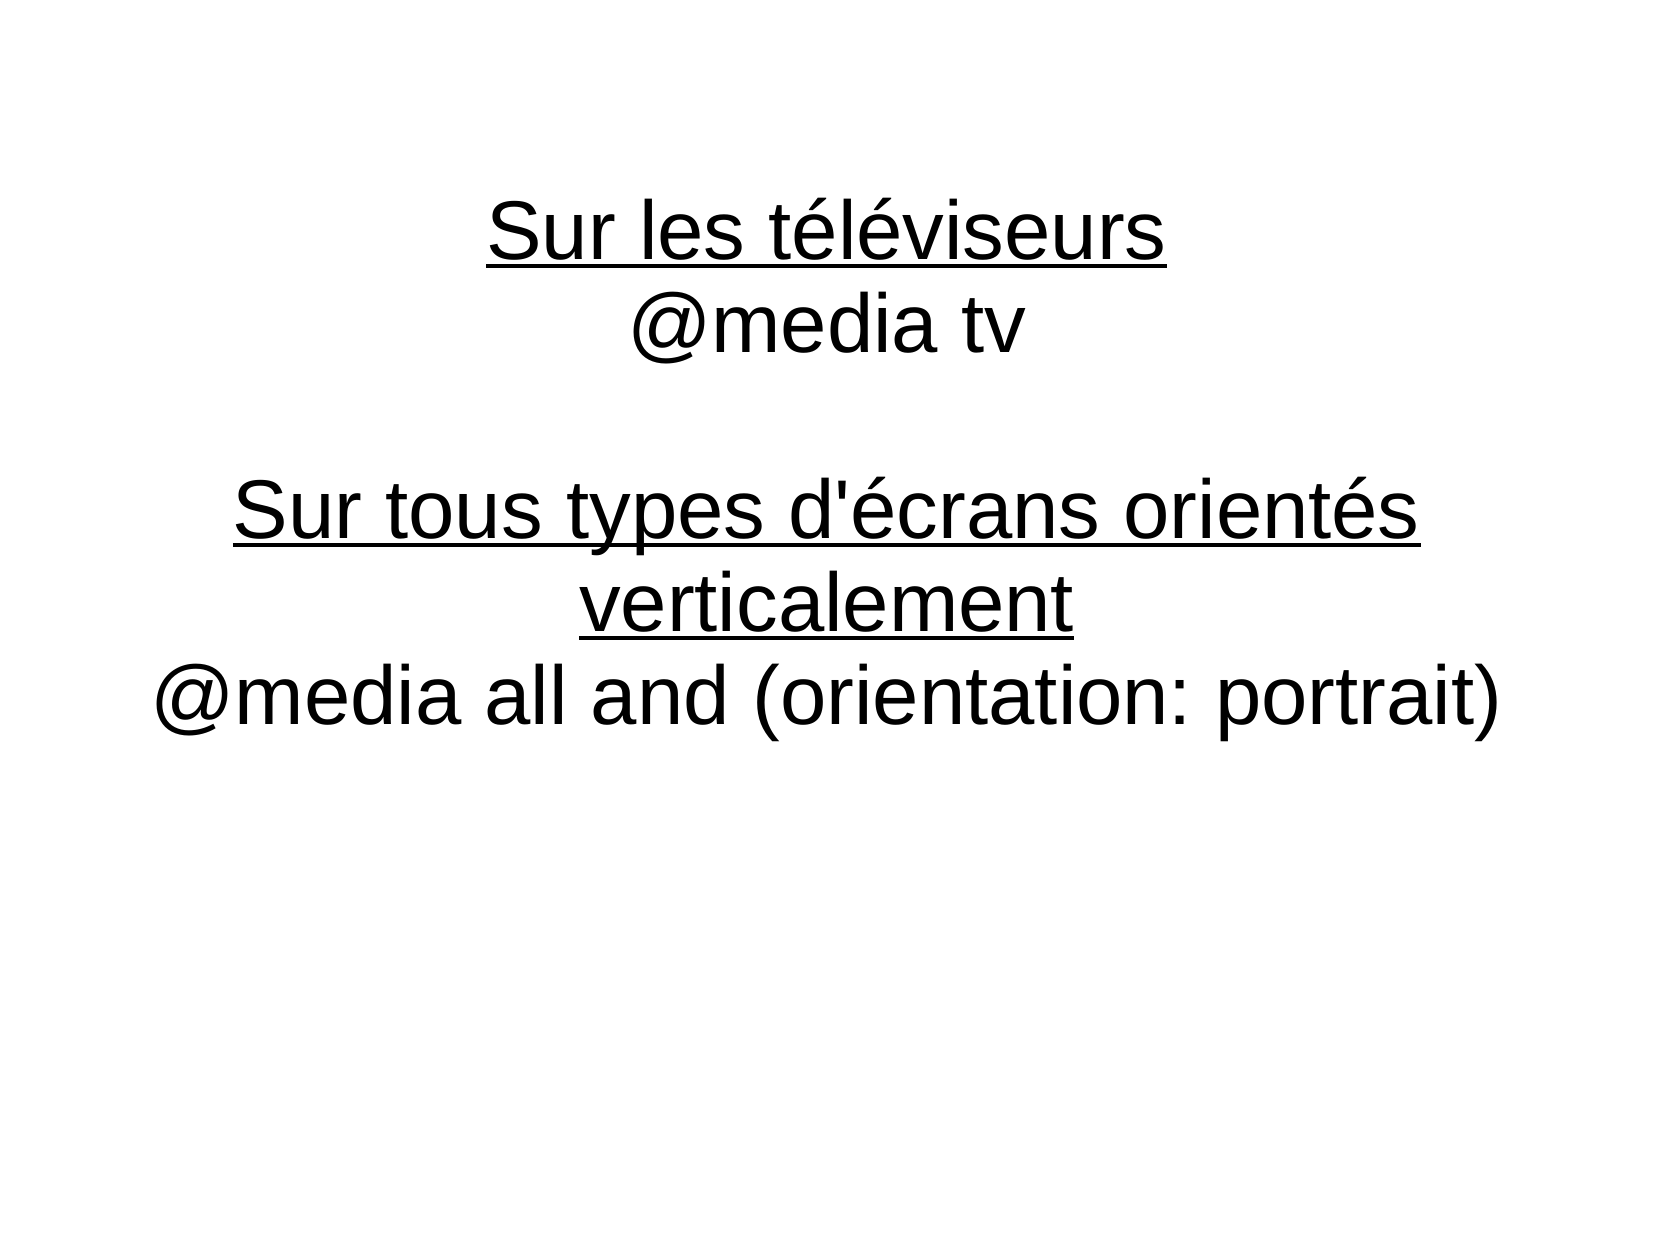

# Sur les téléviseurs @media tv Sur tous types d'écrans orientés verticalement @media all and (orientation: portrait)